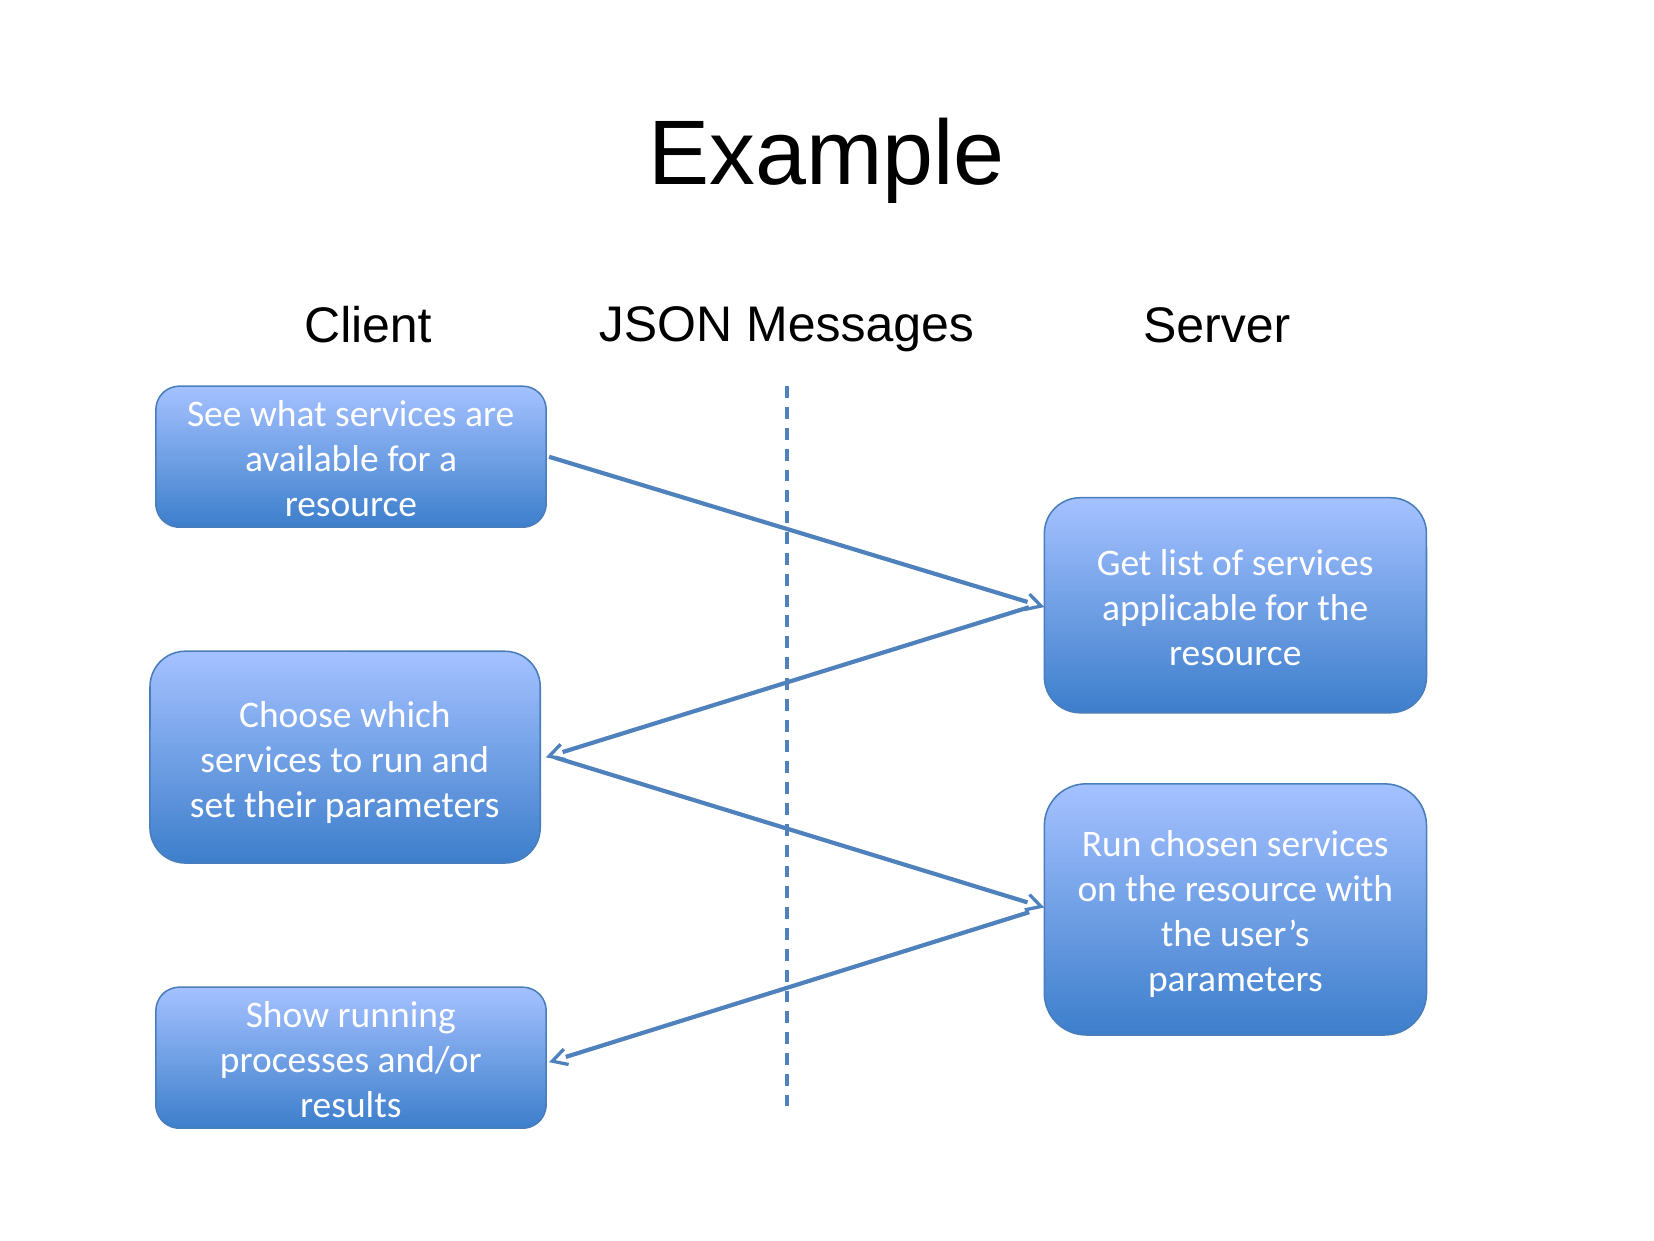

# Example
Client
Server
JSON Messages
See what services are available for a resource
Get list of services applicable for the resource
Choose which services to run and set their parameters
Run chosen services on the resource with the user’s parameters
Show running processes and/or results